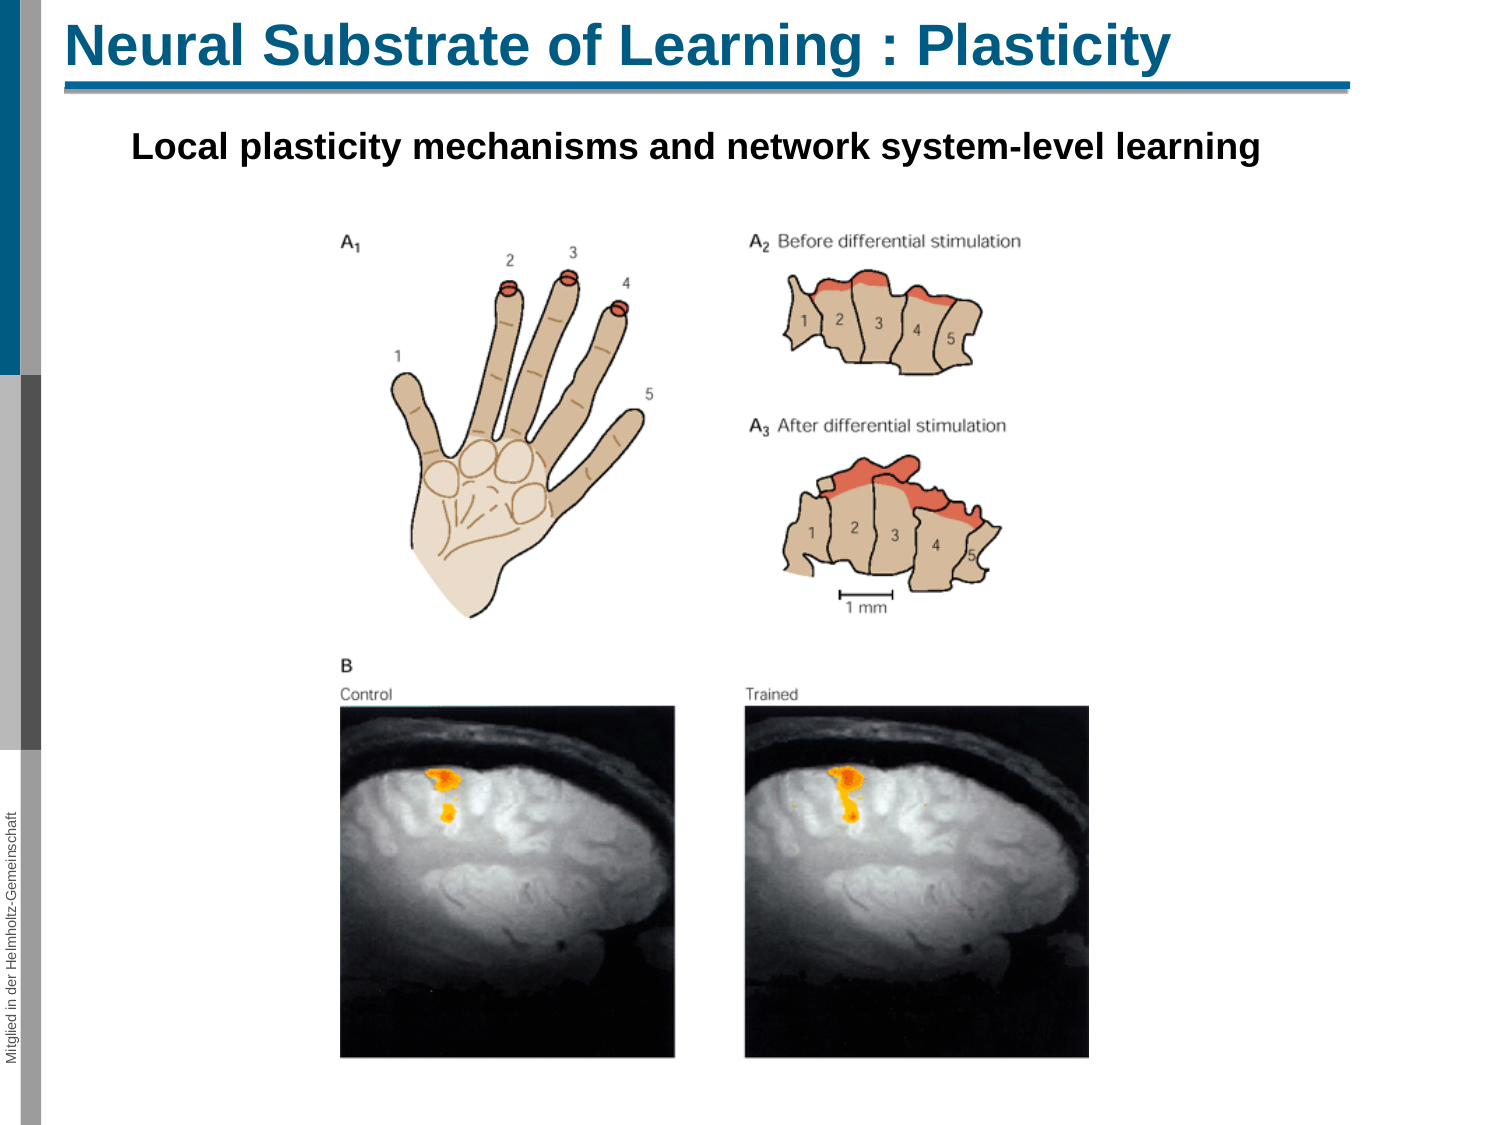

Neural Substrate of Learning : Plasticity
Local plasticity mechanisms and network system-level learning